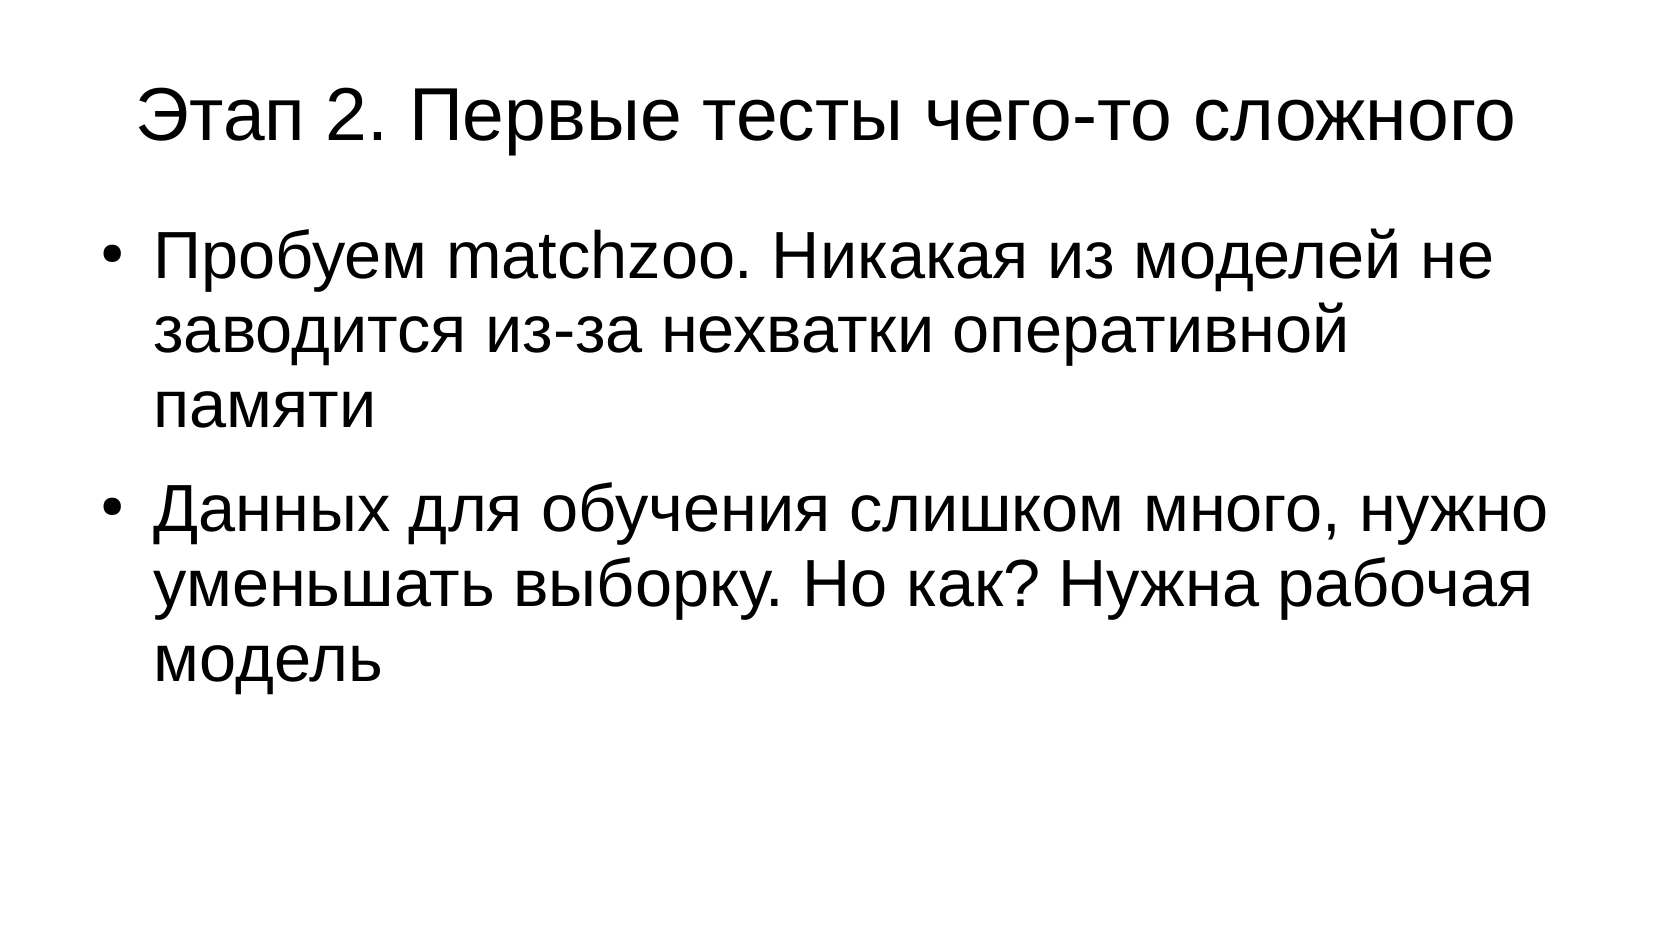

# Этап 2. Первые тесты чего-то сложного
Пробуем matchzoo. Никакая из моделей не заводится из-за нехватки оперативной памяти
Данных для обучения слишком много, нужно уменьшать выборку. Но как? Нужна рабочая модель